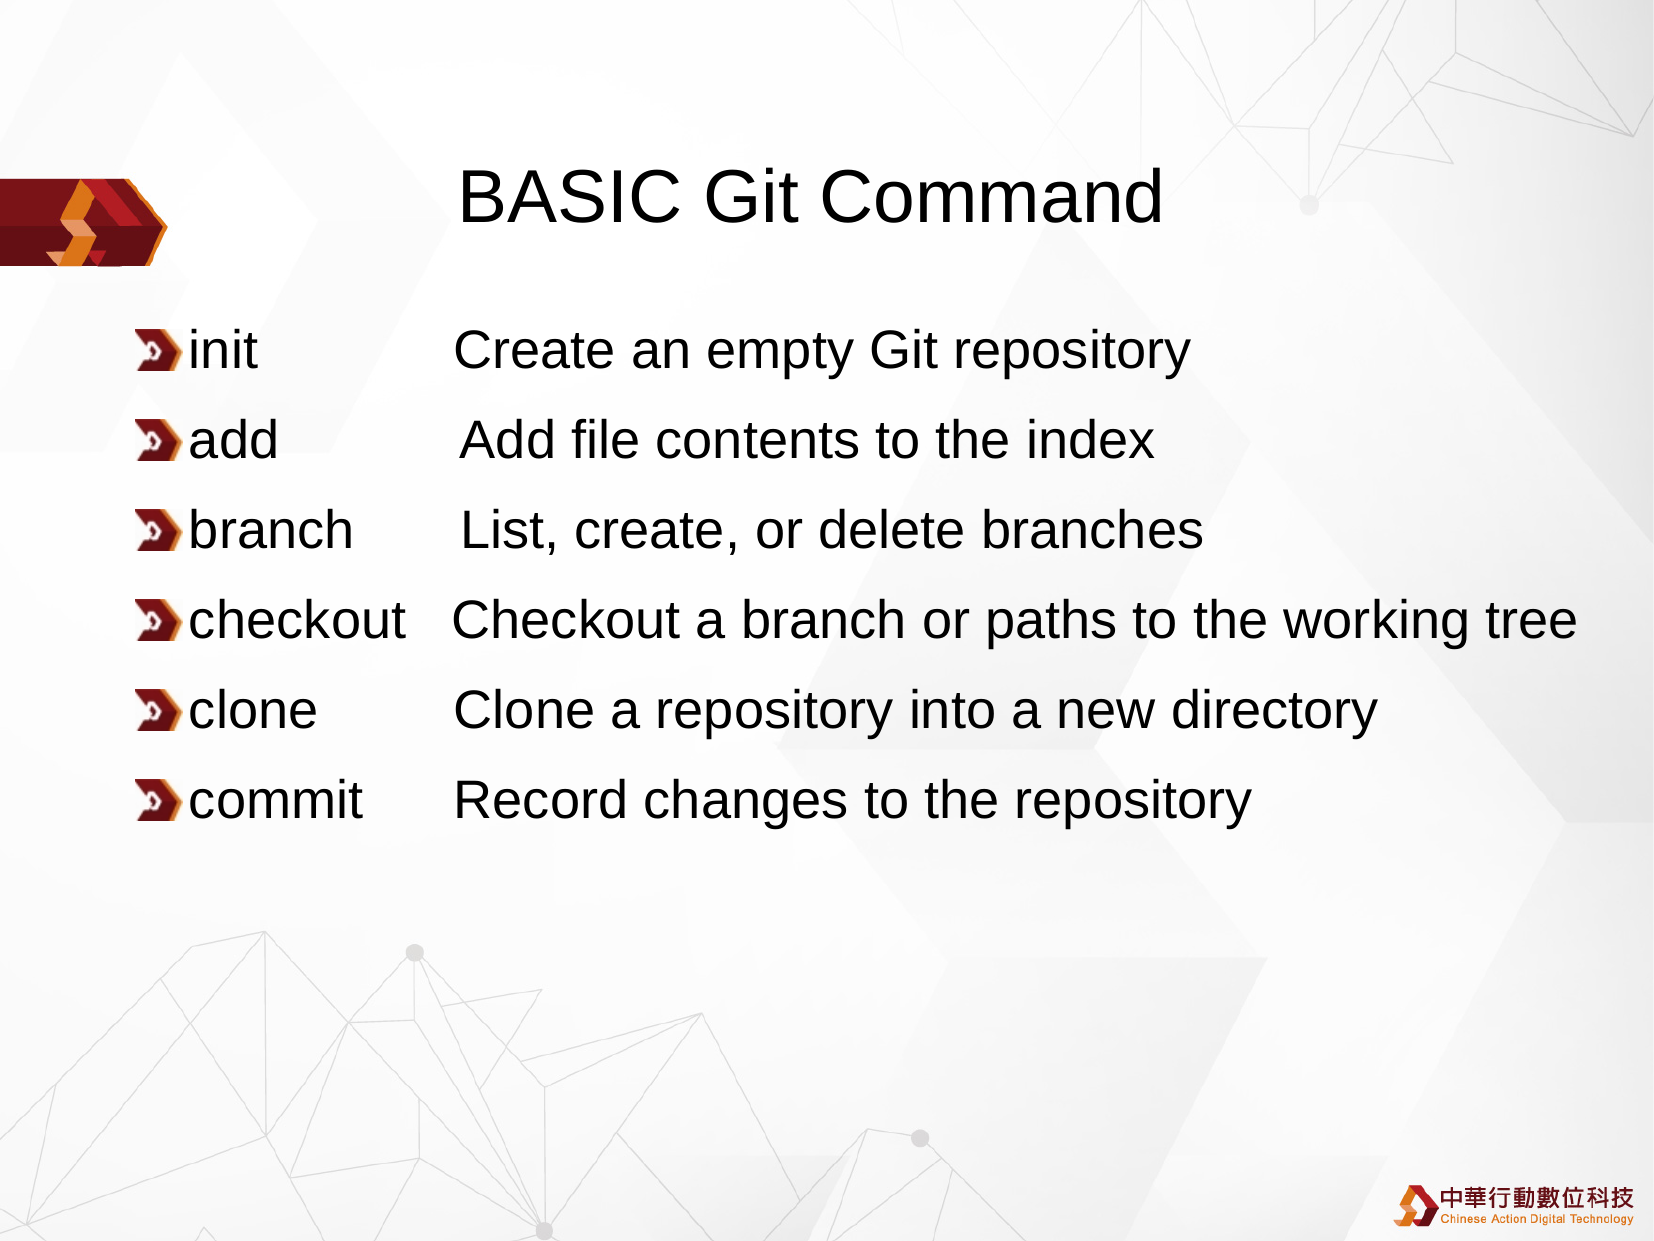

# BASIC Git Command
init Create an empty Git repository
add Add file contents to the index
branch List, create, or delete branches
checkout Checkout a branch or paths to the working tree
clone Clone a repository into a new directory
commit Record changes to the repository